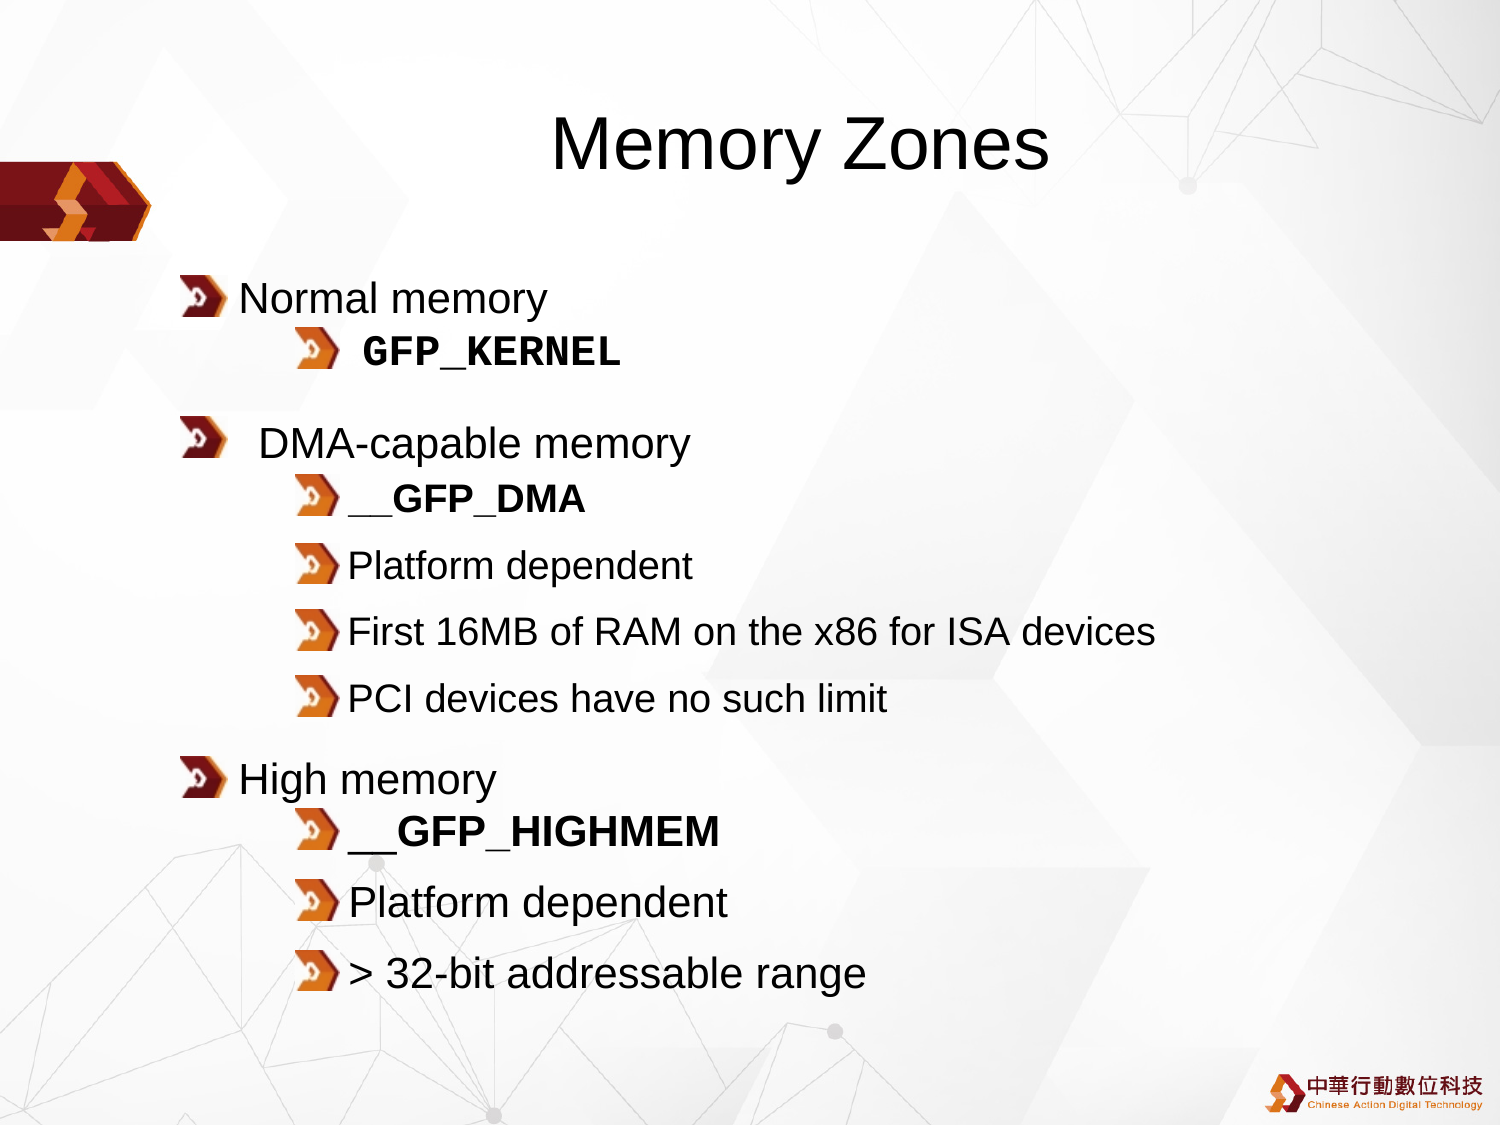

# Memory Zones
 Normal memory
 GFP_KERNEL
 DMA-capable memory
 __GFP_DMA
 Platform dependent
 First 16MB of RAM on the x86 for ISA devices
 PCI devices have no such limit
 High memory
 __GFP_HIGHMEM
 Platform dependent
 > 32-bit addressable range